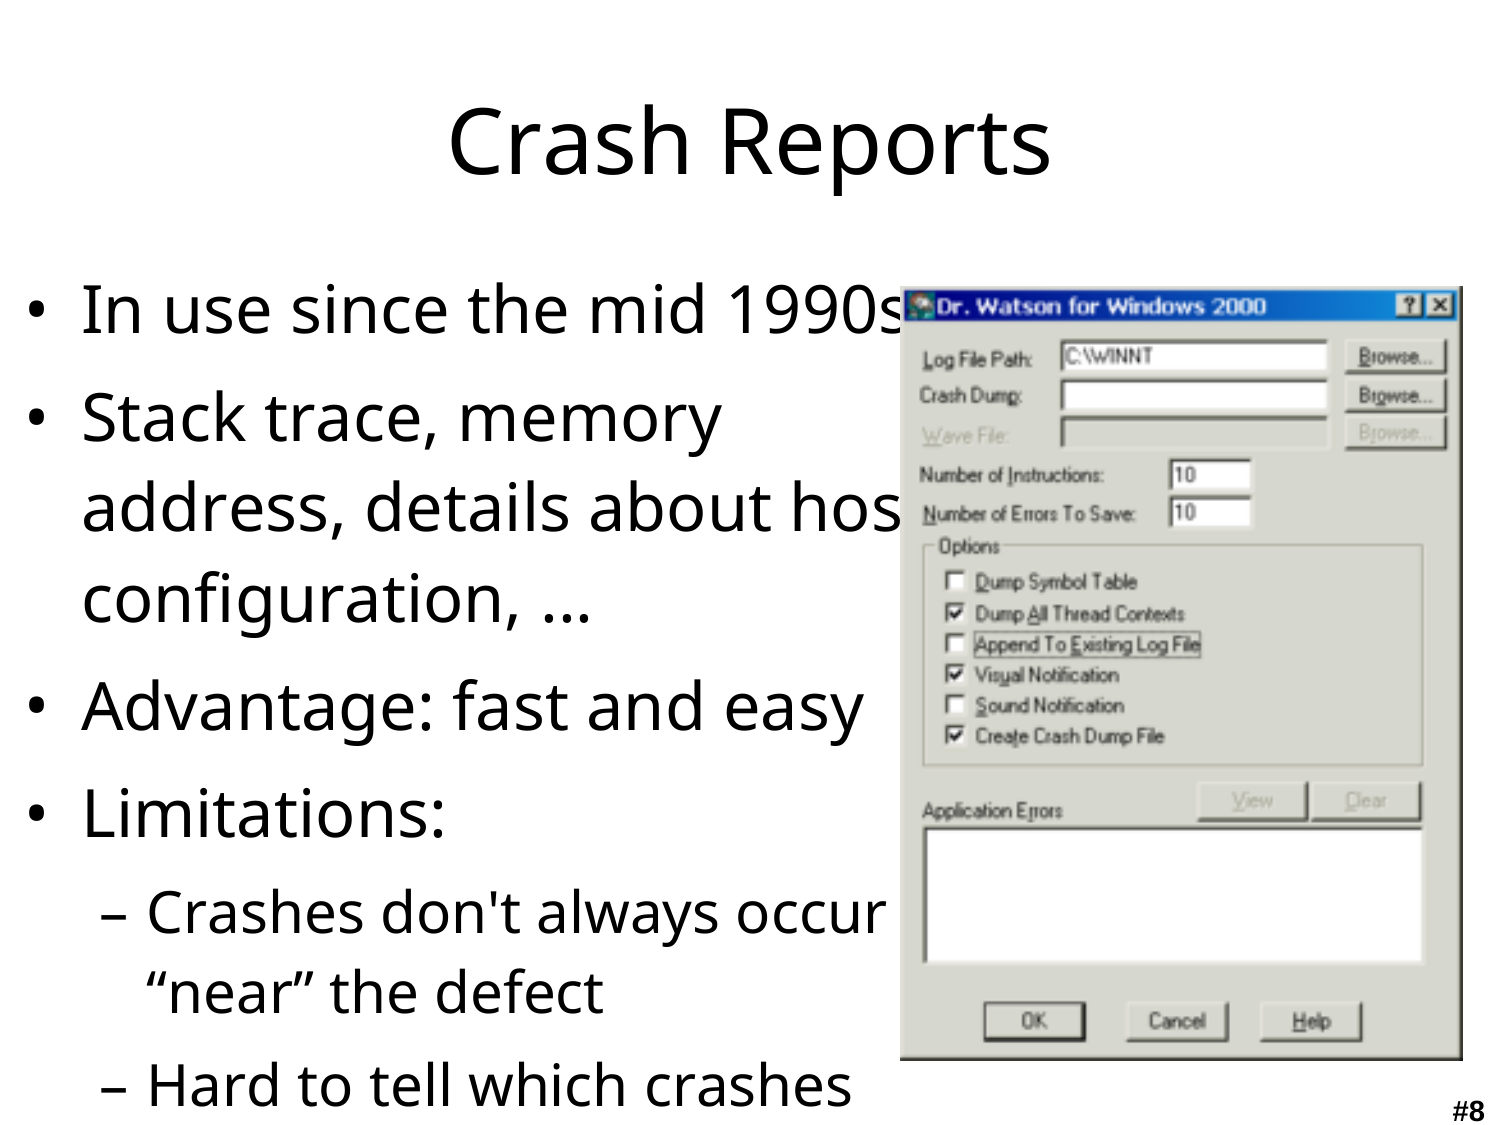

# Crash Reports
In use since the mid 1990s
Stack trace, memory address, details about host configuration, ...
Advantage: fast and easy
Limitations:
Crashes don't always occur “near” the defect
Hard to tell which crashes correspond to the same bug
8